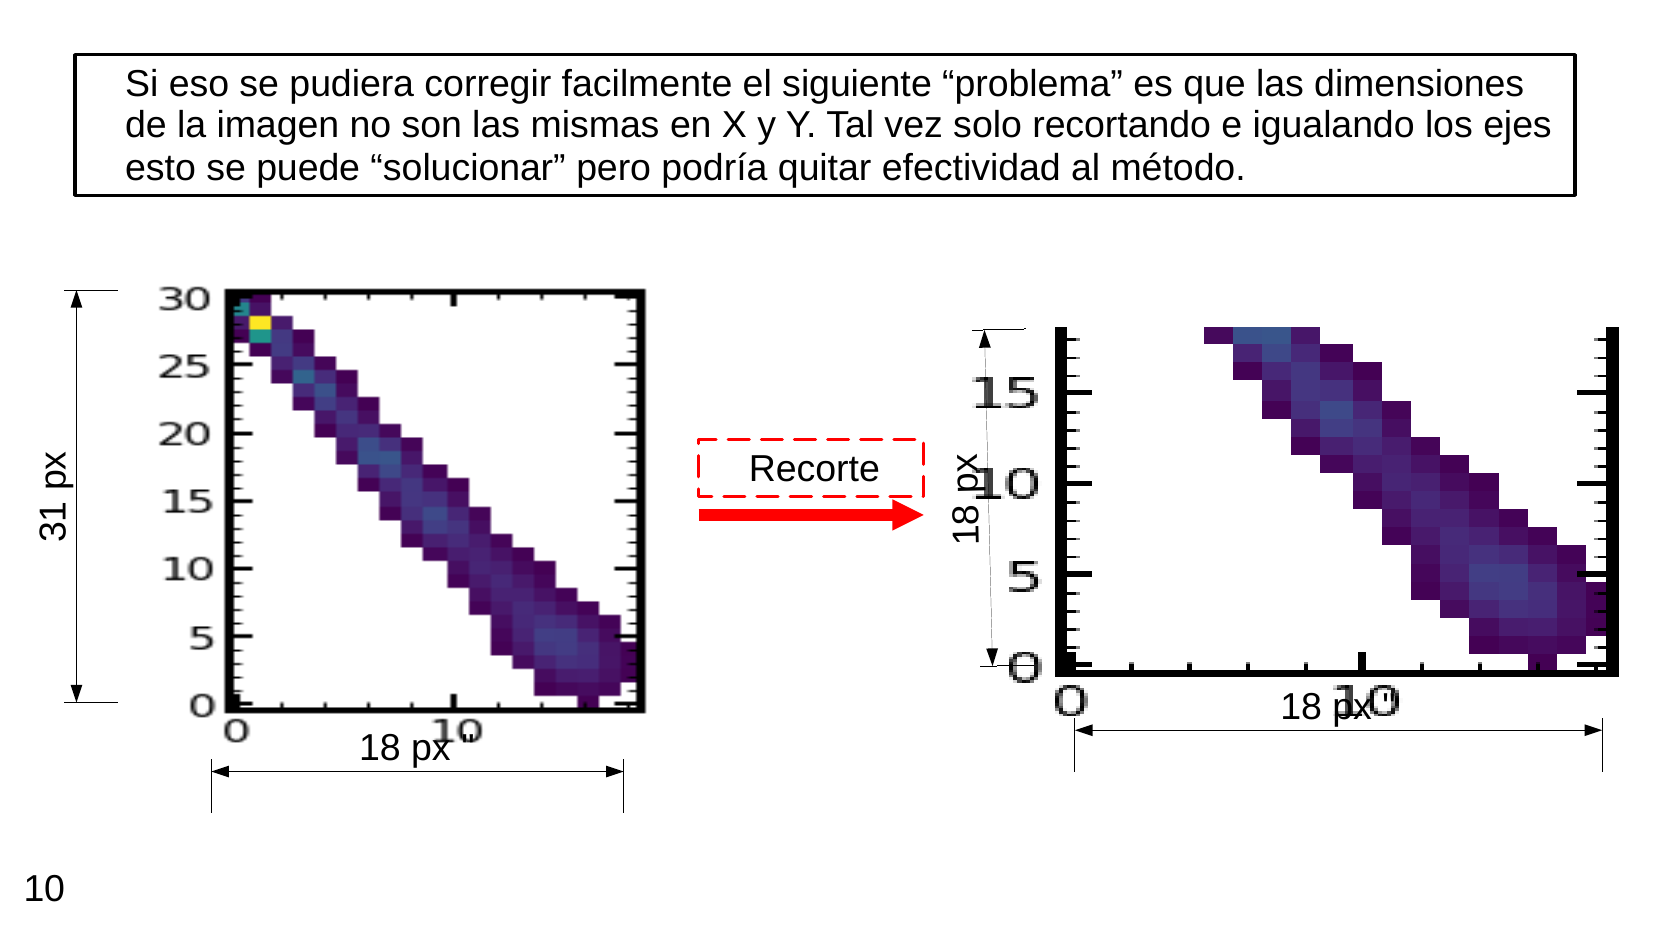

Si eso se pudiera corregir facilmente el siguiente “problema” es que las dimensiones de la imagen no son las mismas en X y Y. Tal vez solo recortando e igualando los ejes esto se puede “solucionar” pero podría quitar efectividad al método.
Recorte